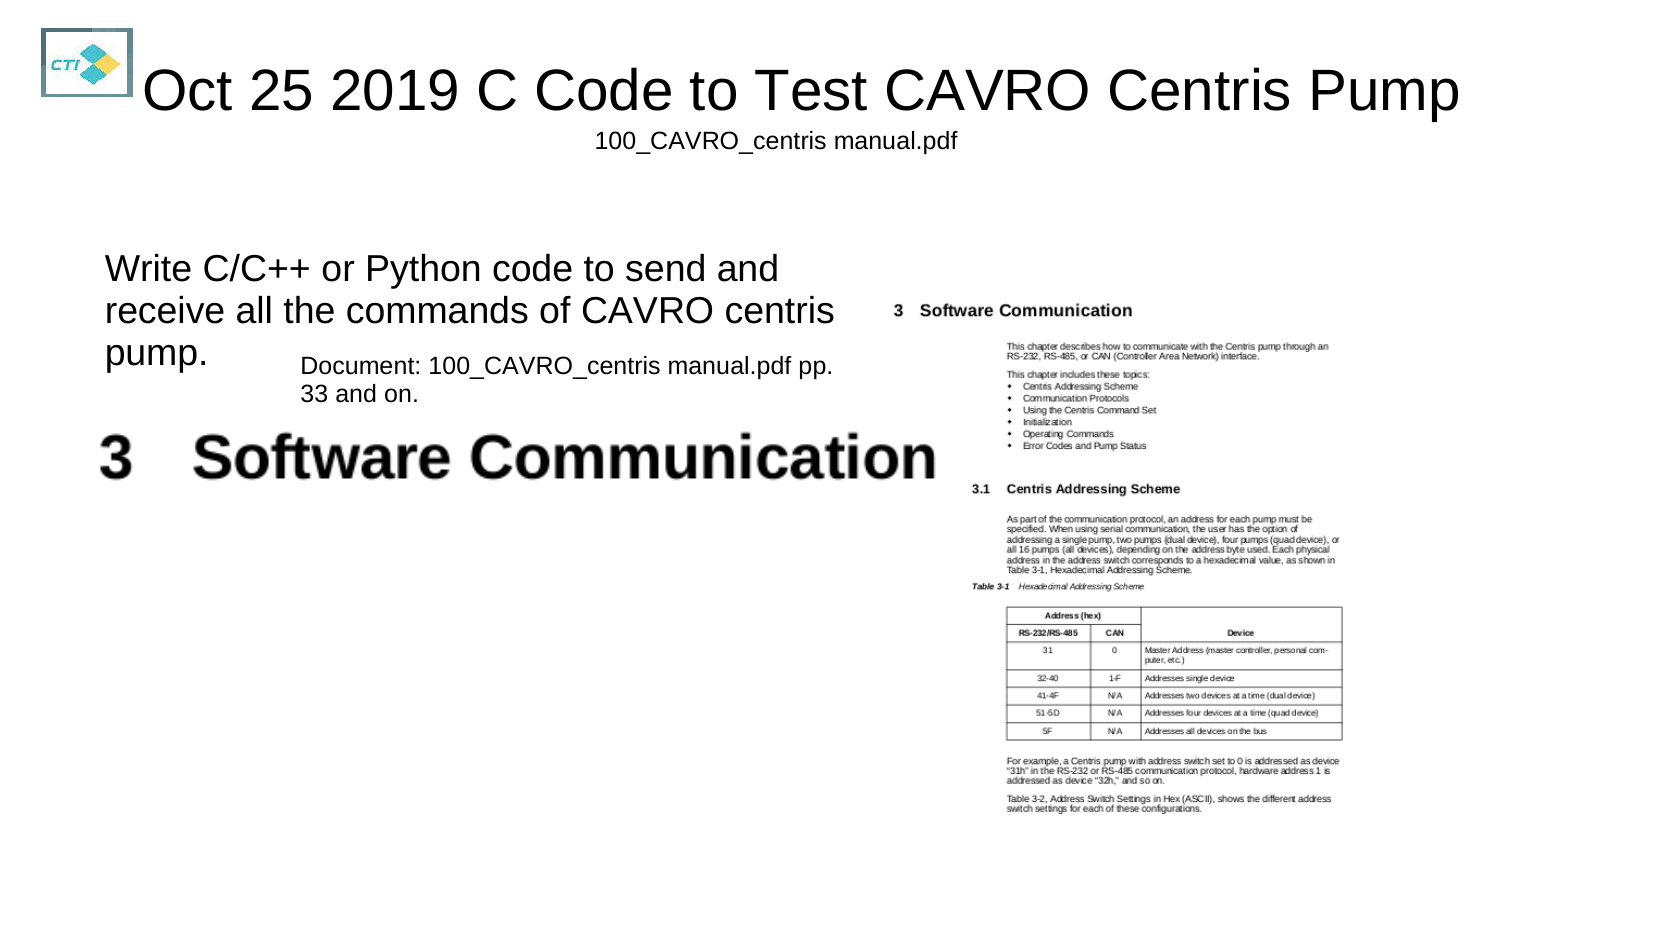

# Oct 25 2019 C Code to Test CAVRO Centris Pump
100_CAVRO_centris manual.pdf
Write C/C++ or Python code to send and receive all the commands of CAVRO centris pump.
Document: 100_CAVRO_centris manual.pdf pp. 33 and on.